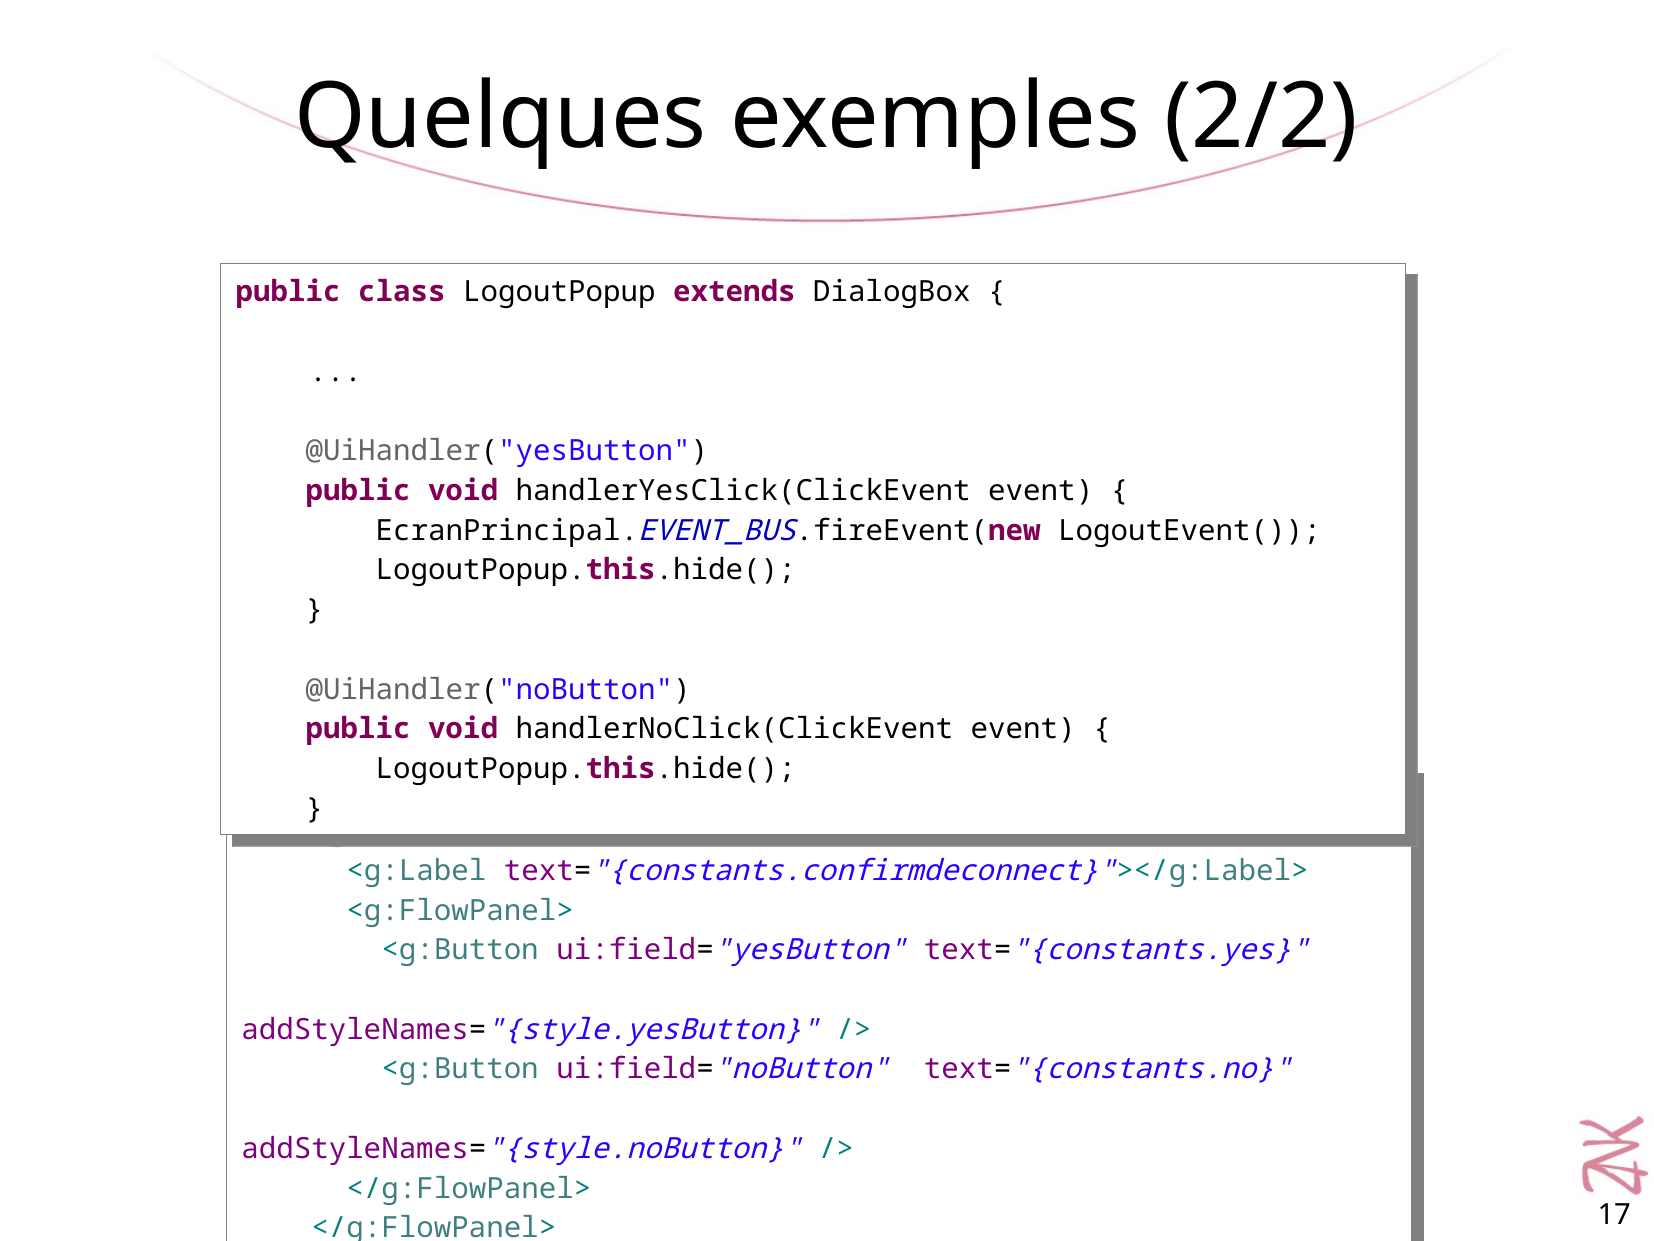

# Quelques exemples (2/2)
public class LogoutPopup extends DialogBox {
	...
 @UiHandler("yesButton")
 public void handlerYesClick(ClickEvent event) {
 EcranPrincipal.EVENT_BUS.fireEvent(new LogoutEvent());
 LogoutPopup.this.hide();
 }
 @UiHandler("noButton")
 public void handlerNoClick(ClickEvent event) {
 LogoutPopup.this.hide();
 }
<g:DialogBox text="{constants.deconnect}">
 <g:FlowPanel>
 <g:Label text="{constants.confirmdeconnect}"></g:Label>
 <g:FlowPanel>
 <g:Button ui:field="yesButton" text="{constants.yes}" 			 addStyleNames="{style.yesButton}" />
 <g:Button ui:field="noButton" text="{constants.no}" addStyleNames="{style.noButton}" />
 </g:FlowPanel>
 </g:FlowPanel>
 </g:DialogBox>
17